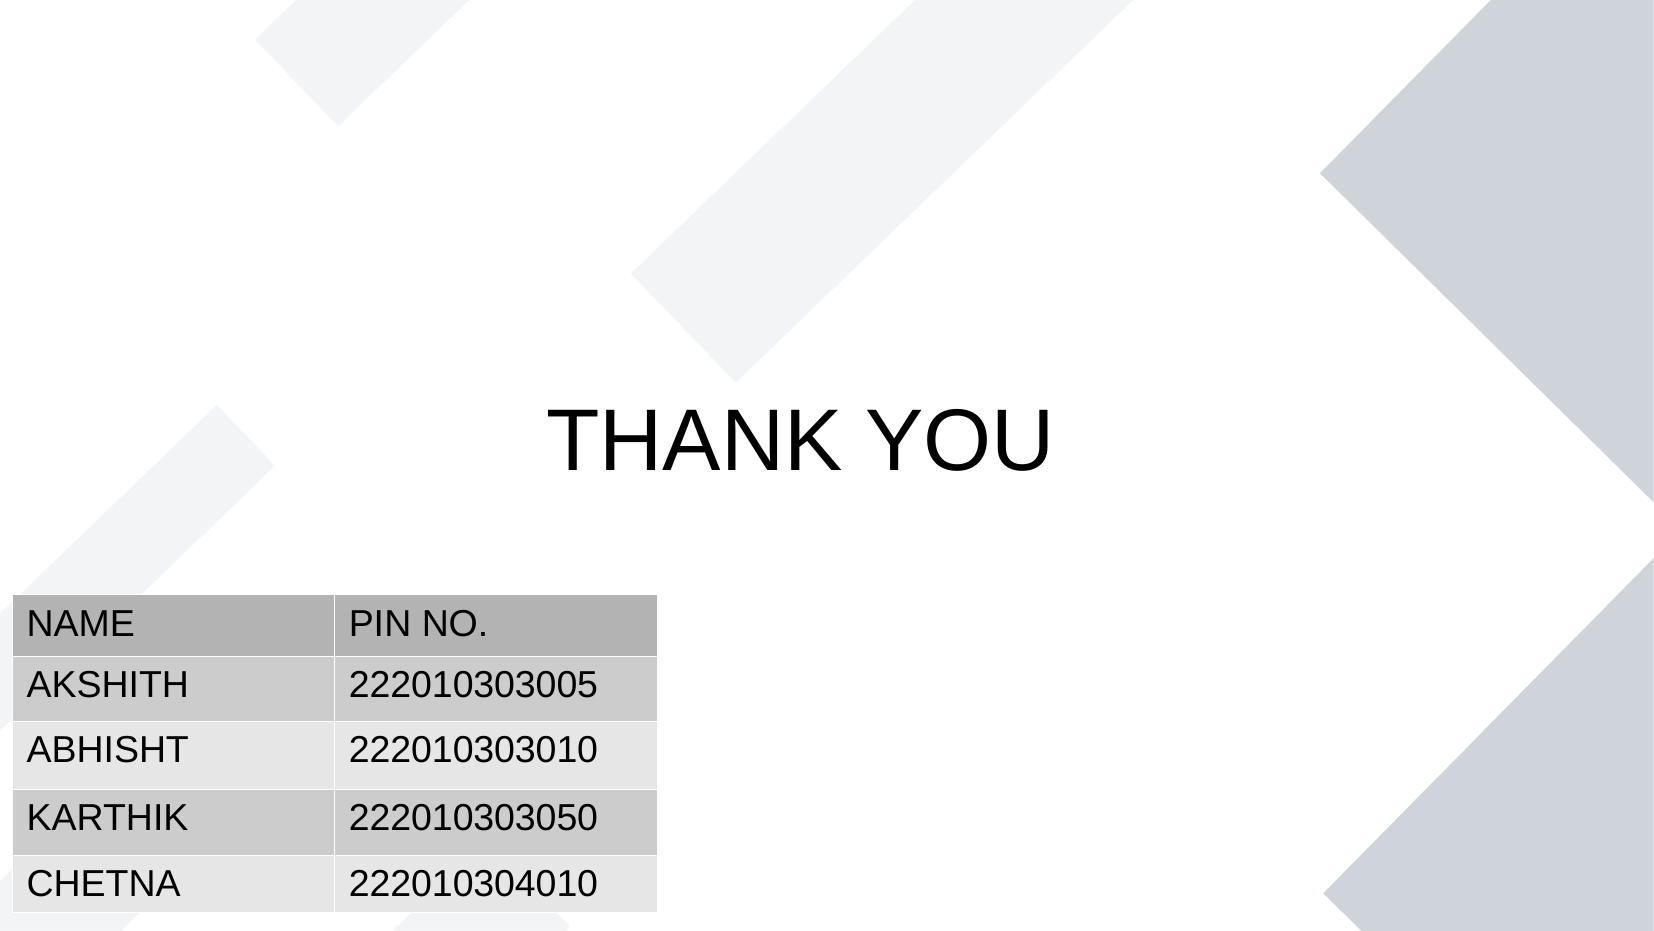

THANK YOU
| NAME | PIN NO. |
| --- | --- |
| AKSHITH | 222010303005 |
| ABHISHT | 222010303010 |
| KARTHIK | 222010303050 |
| CHETNA | 222010304010 |